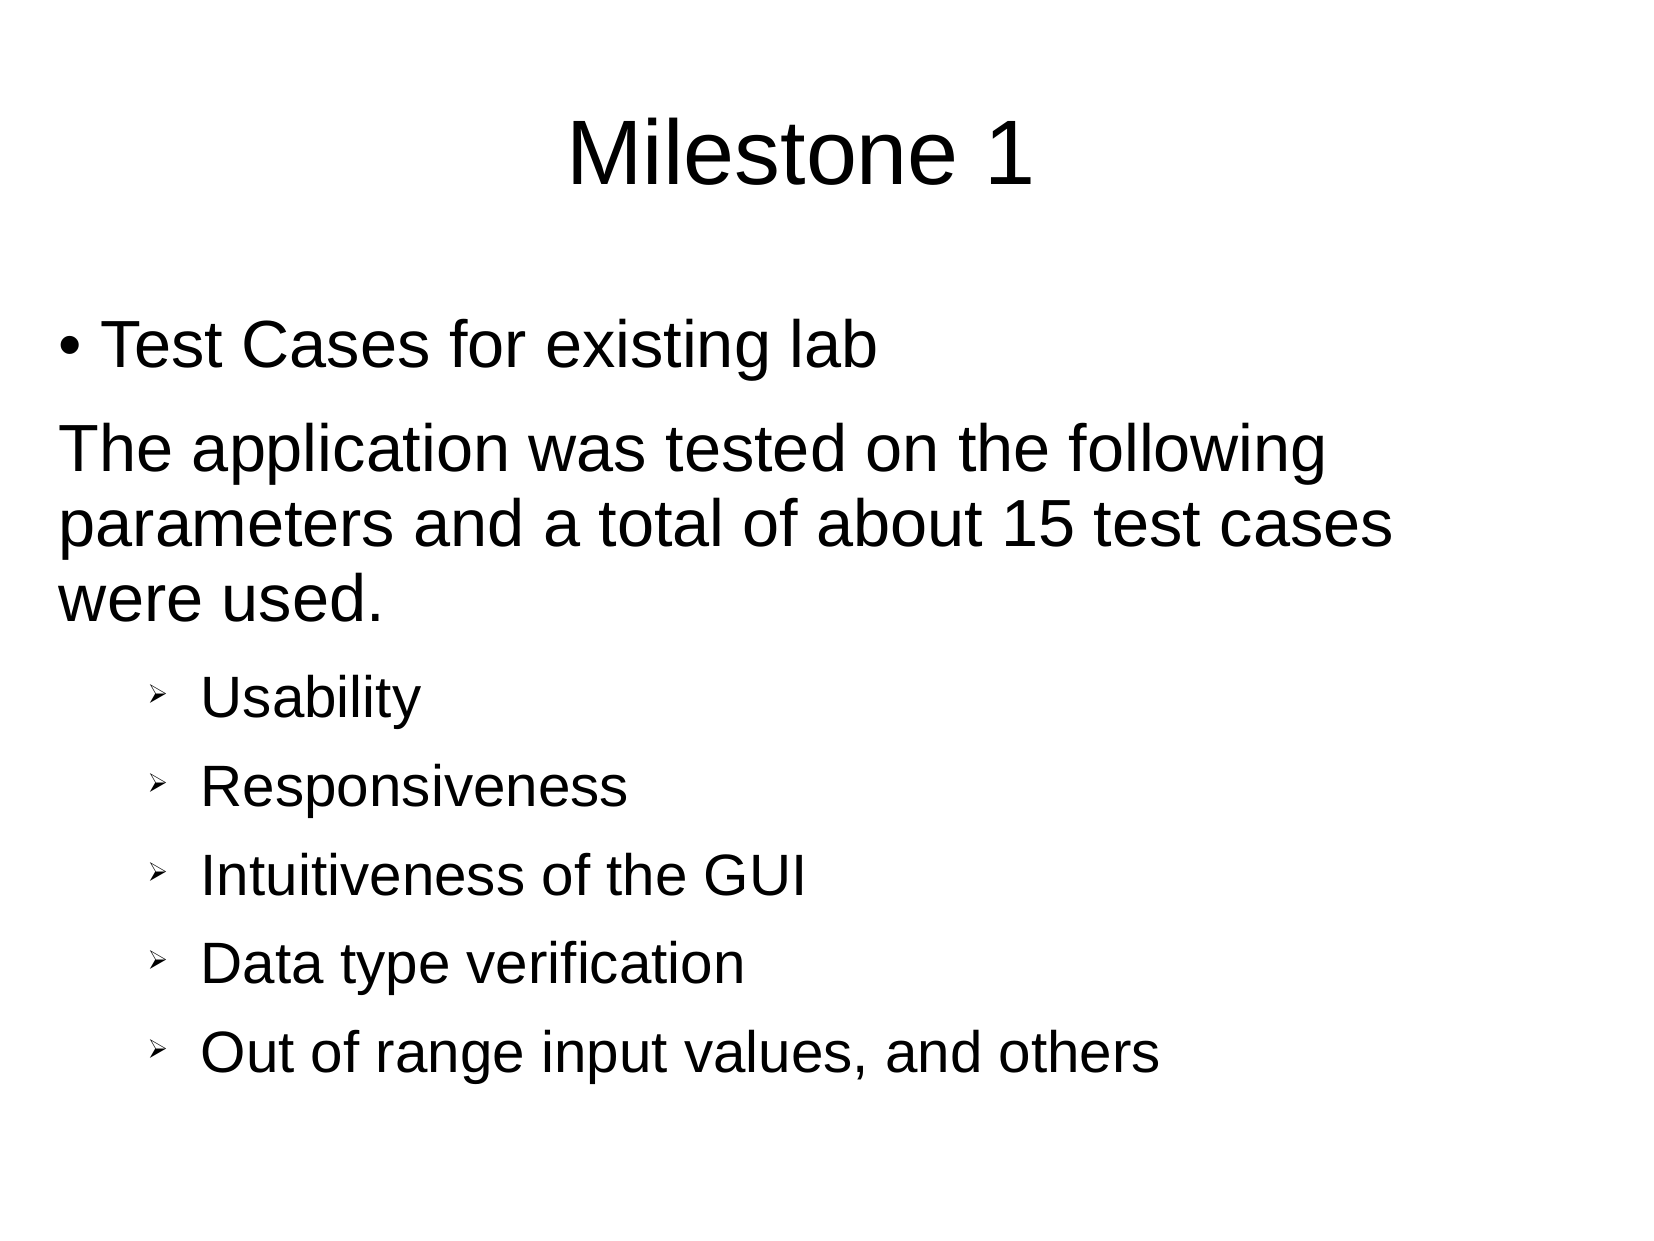

# Milestone 1
• Test Cases for existing lab
The application was tested on the following parameters and a total of about 15 test cases were used.
Usability
Responsiveness
Intuitiveness of the GUI
Data type verification
Out of range input values, and others